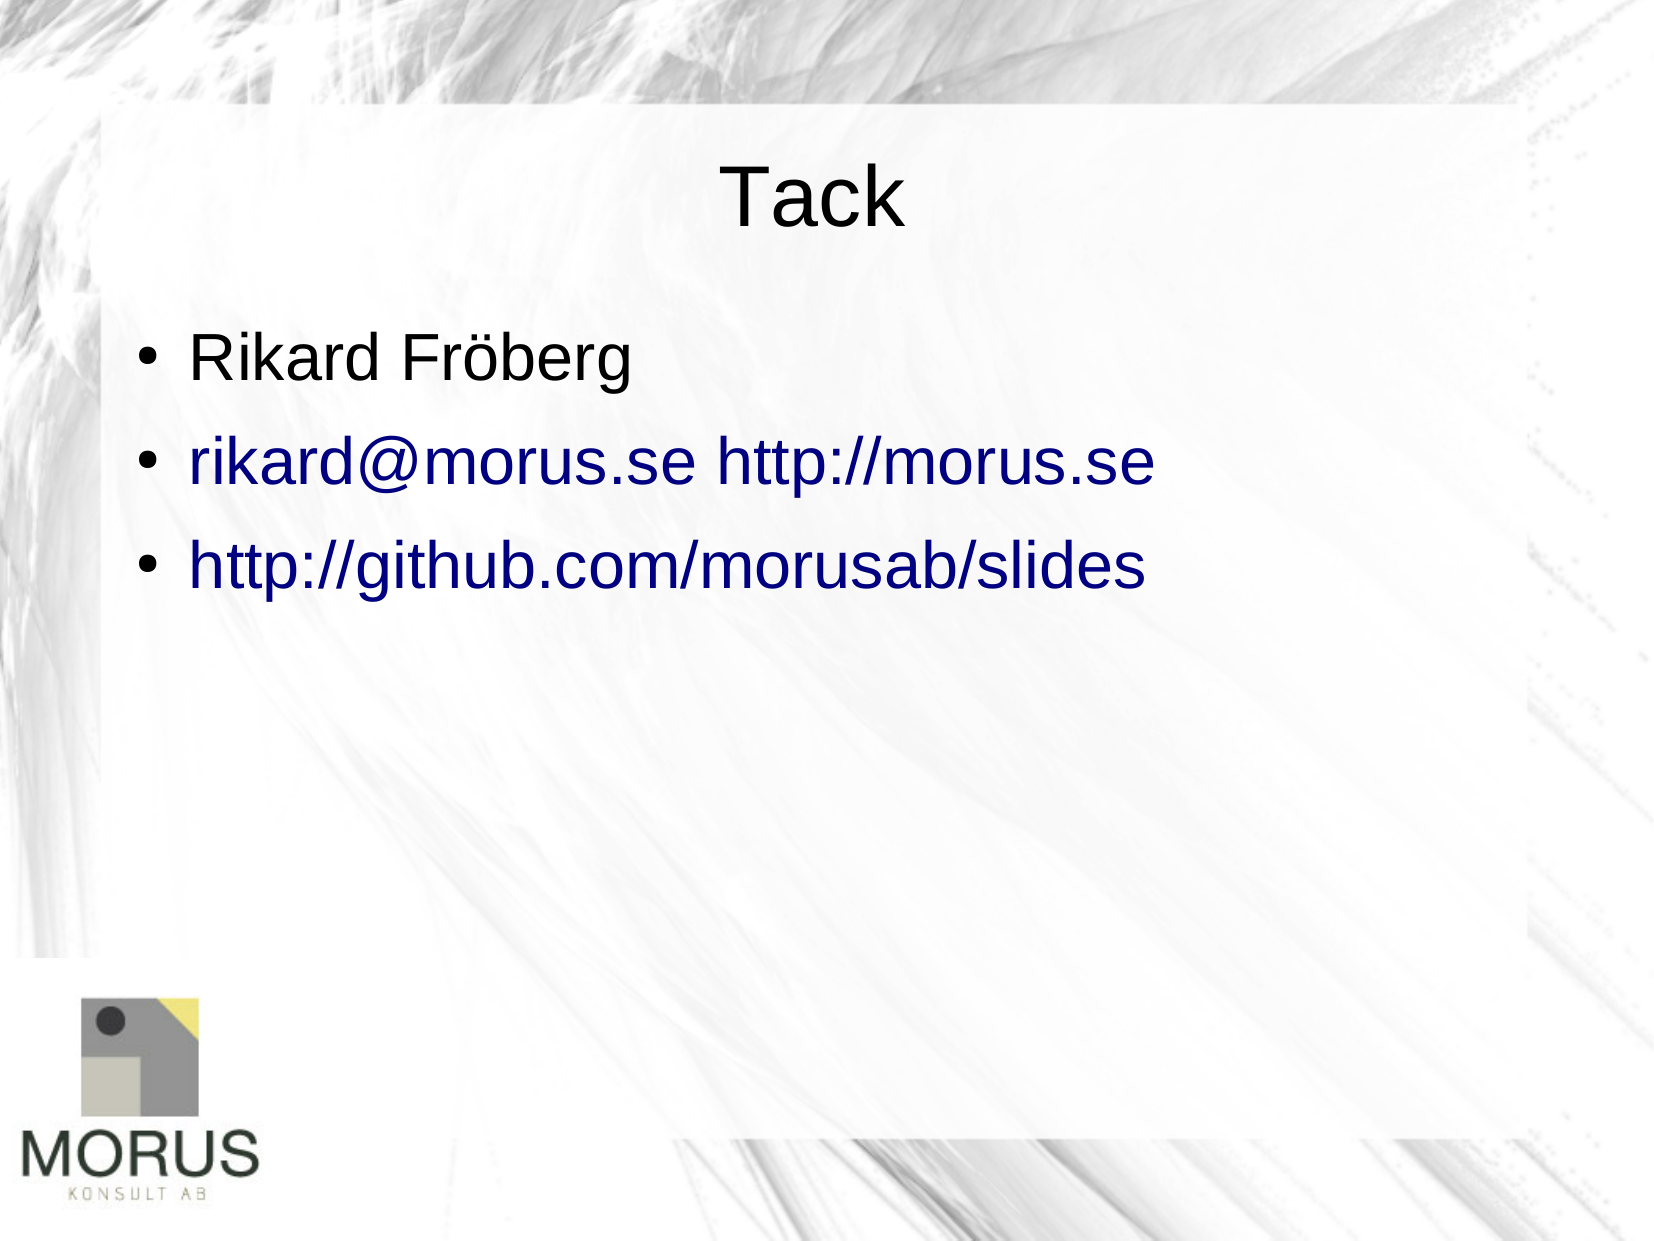

# Tack
Rikard Fröberg
rikard@morus.se http://morus.se
http://github.com/morusab/slides